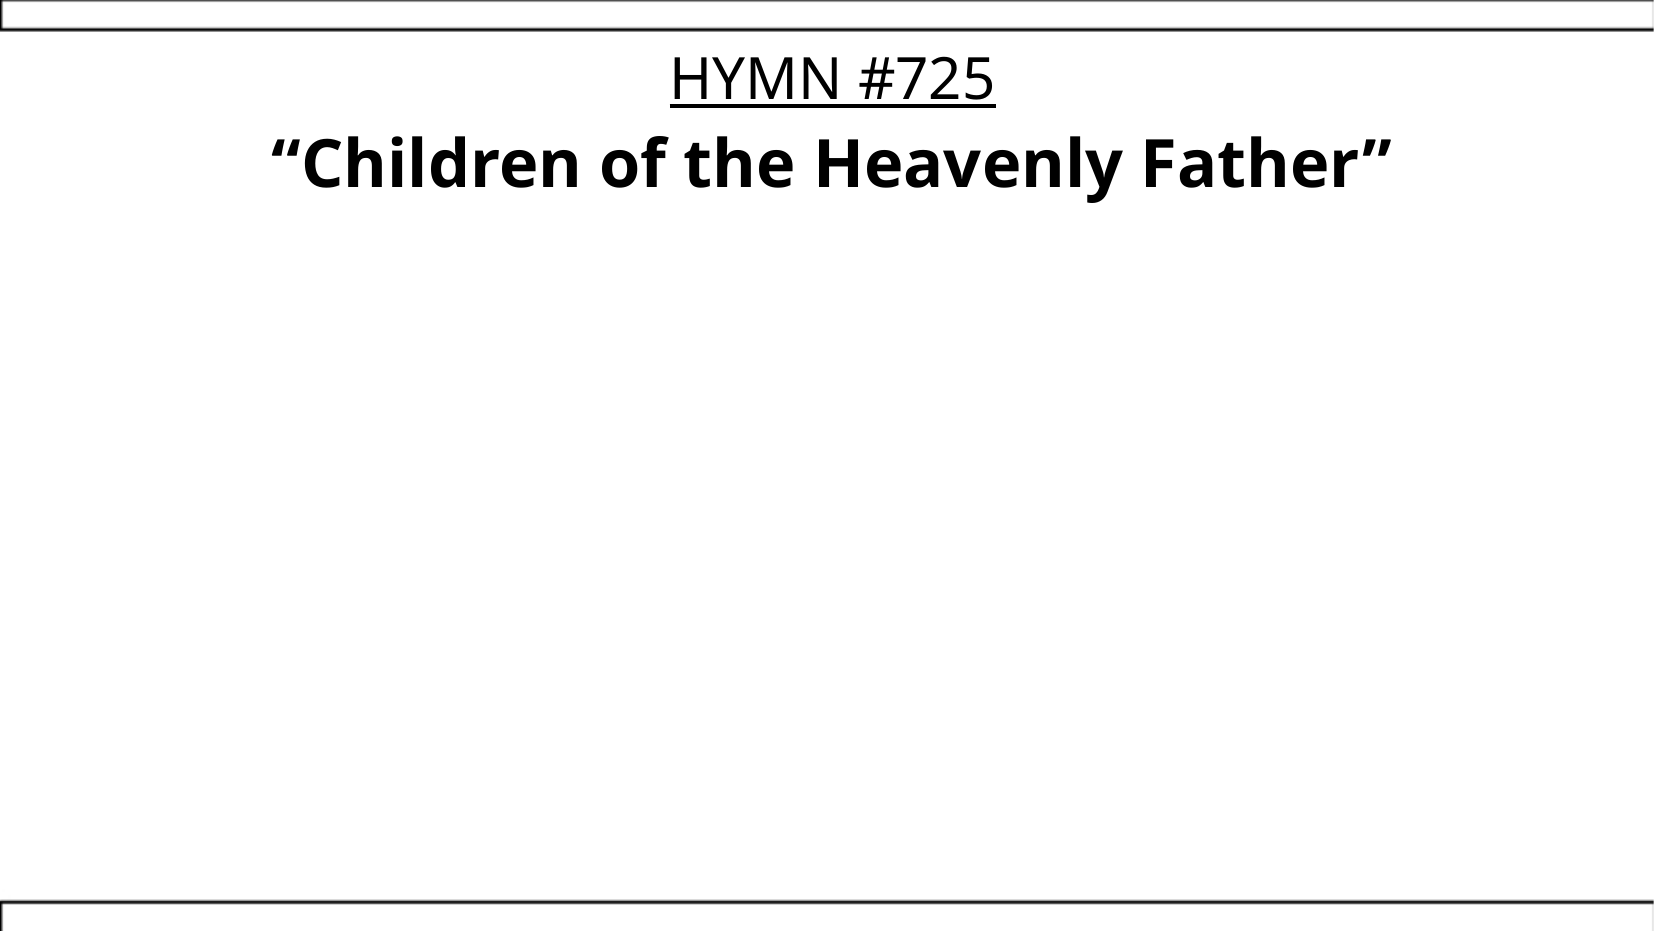

HYMN #725
“Children of the Heavenly Father”